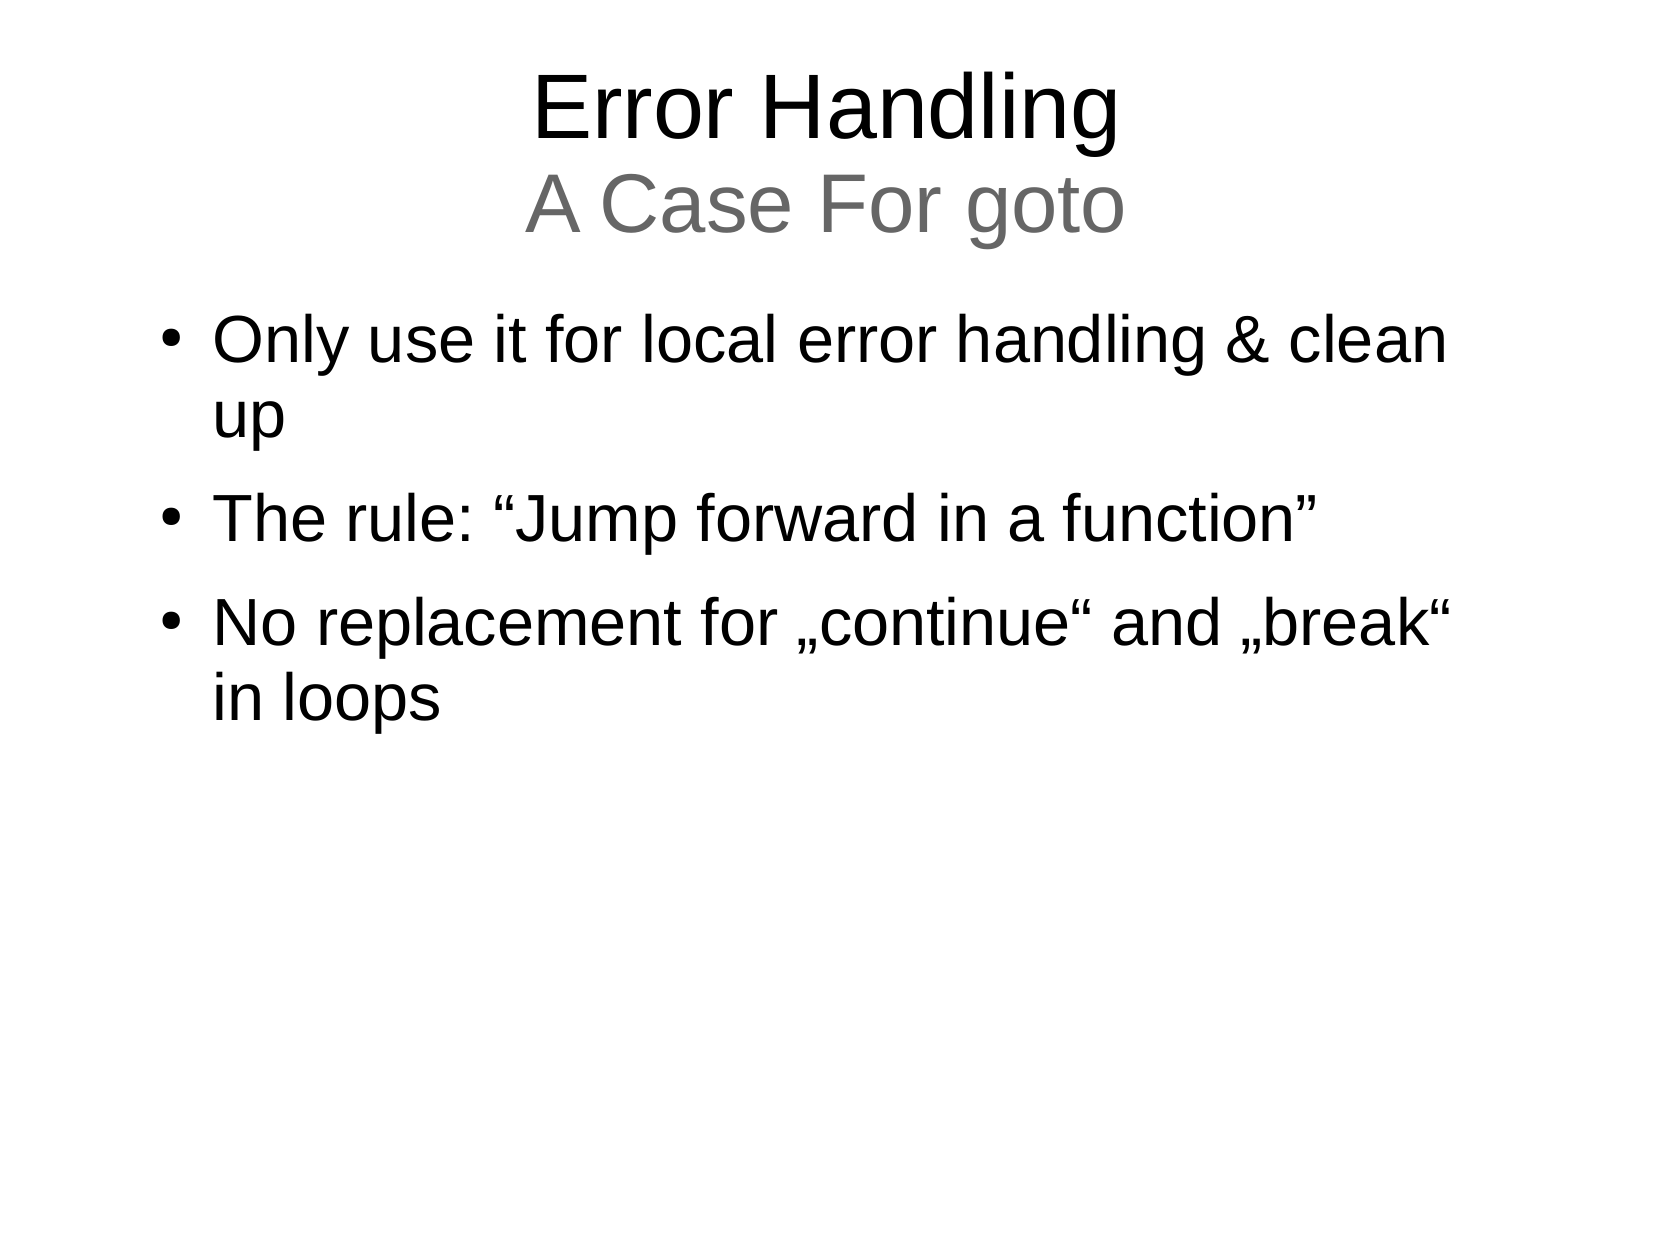

# Error Handling A Case For goto
Only use it for local error handling & clean up
The rule: “Jump forward in a function”
No replacement for „continue“ and „break“ in loops